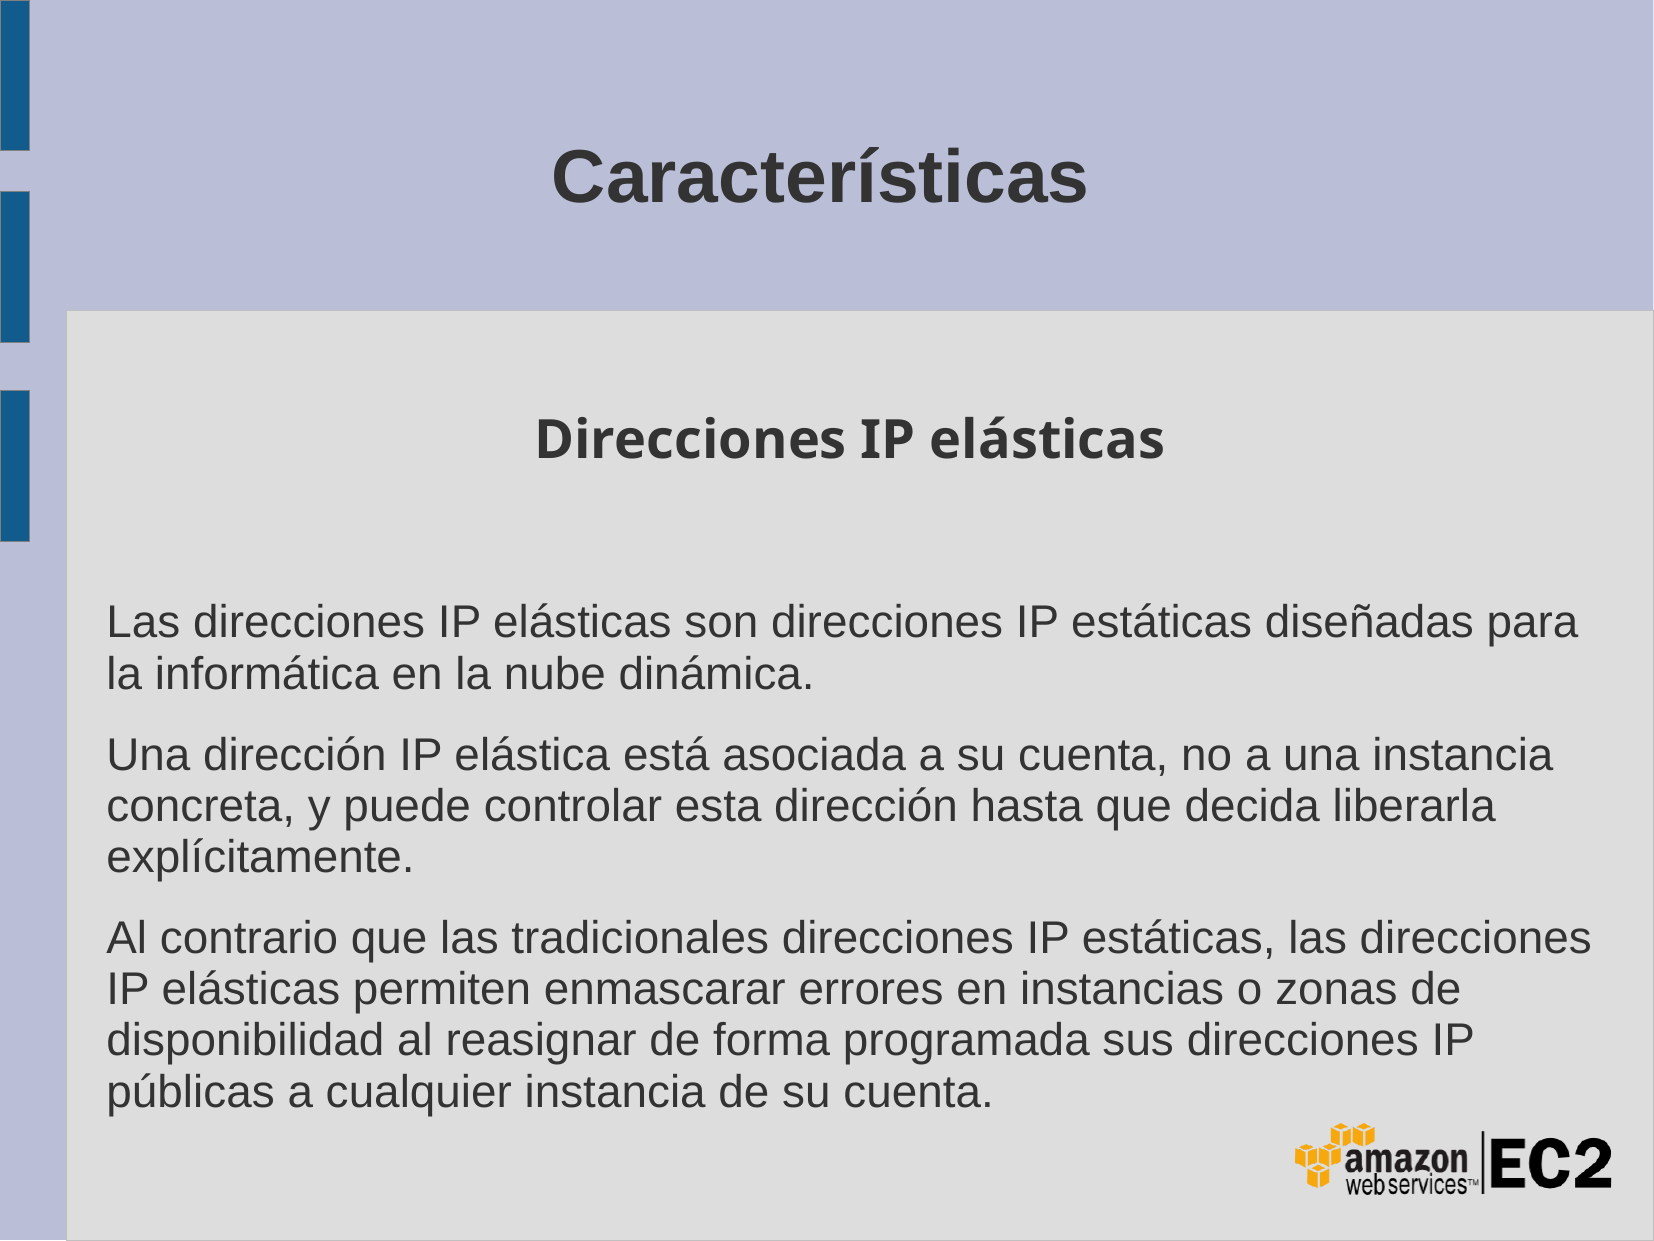

# Características
Direcciones IP elásticas
Las direcciones IP elásticas son direcciones IP estáticas diseñadas para la informática en la nube dinámica.
Una dirección IP elástica está asociada a su cuenta, no a una instancia concreta, y puede controlar esta dirección hasta que decida liberarla explícitamente.
Al contrario que las tradicionales direcciones IP estáticas, las direcciones IP elásticas permiten enmascarar errores en instancias o zonas de disponibilidad al reasignar de forma programada sus direcciones IP públicas a cualquier instancia de su cuenta.